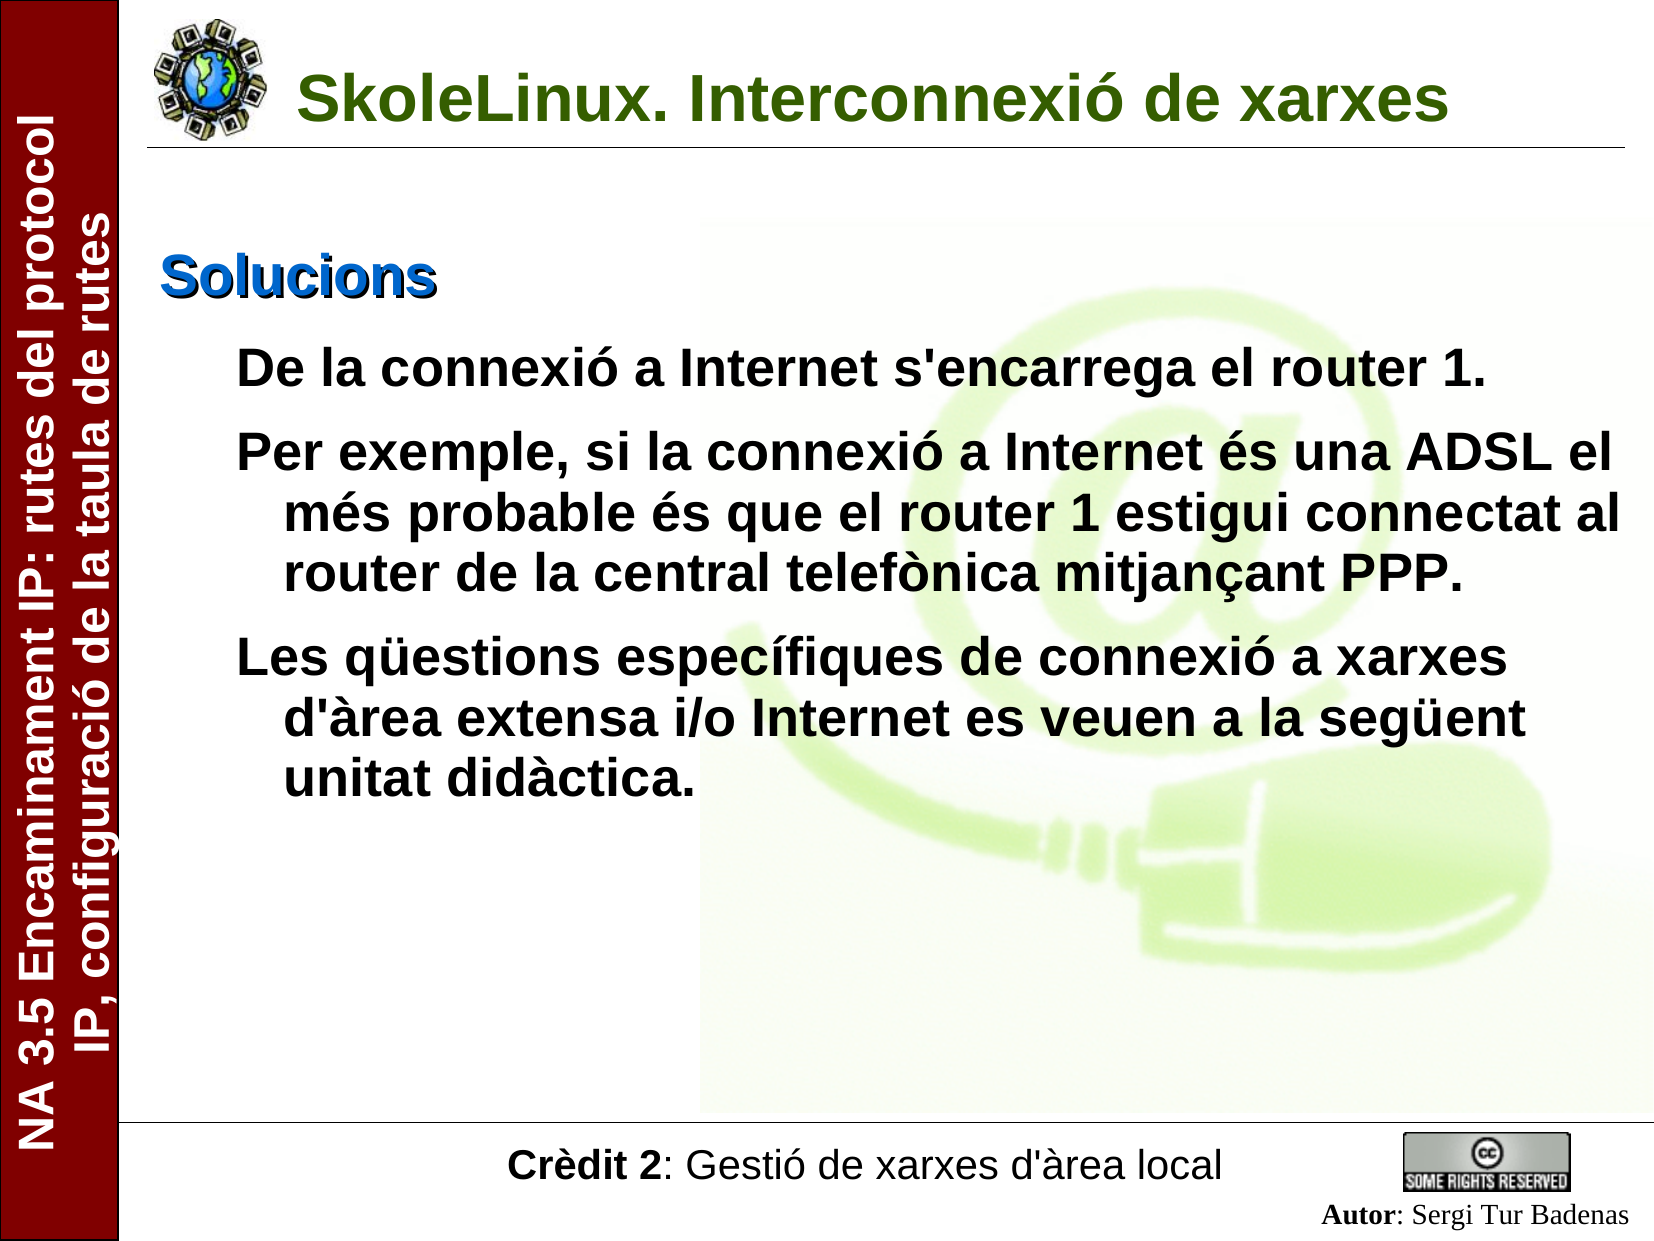

# SkoleLinux. Interconnexió de xarxes
Solucions
De la connexió a Internet s'encarrega el router 1.
Per exemple, si la connexió a Internet és una ADSL el més probable és que el router 1 estigui connectat al router de la central telefònica mitjançant PPP.
Les qüestions específiques de connexió a xarxes d'àrea extensa i/o Internet es veuen a la següent unitat didàctica.